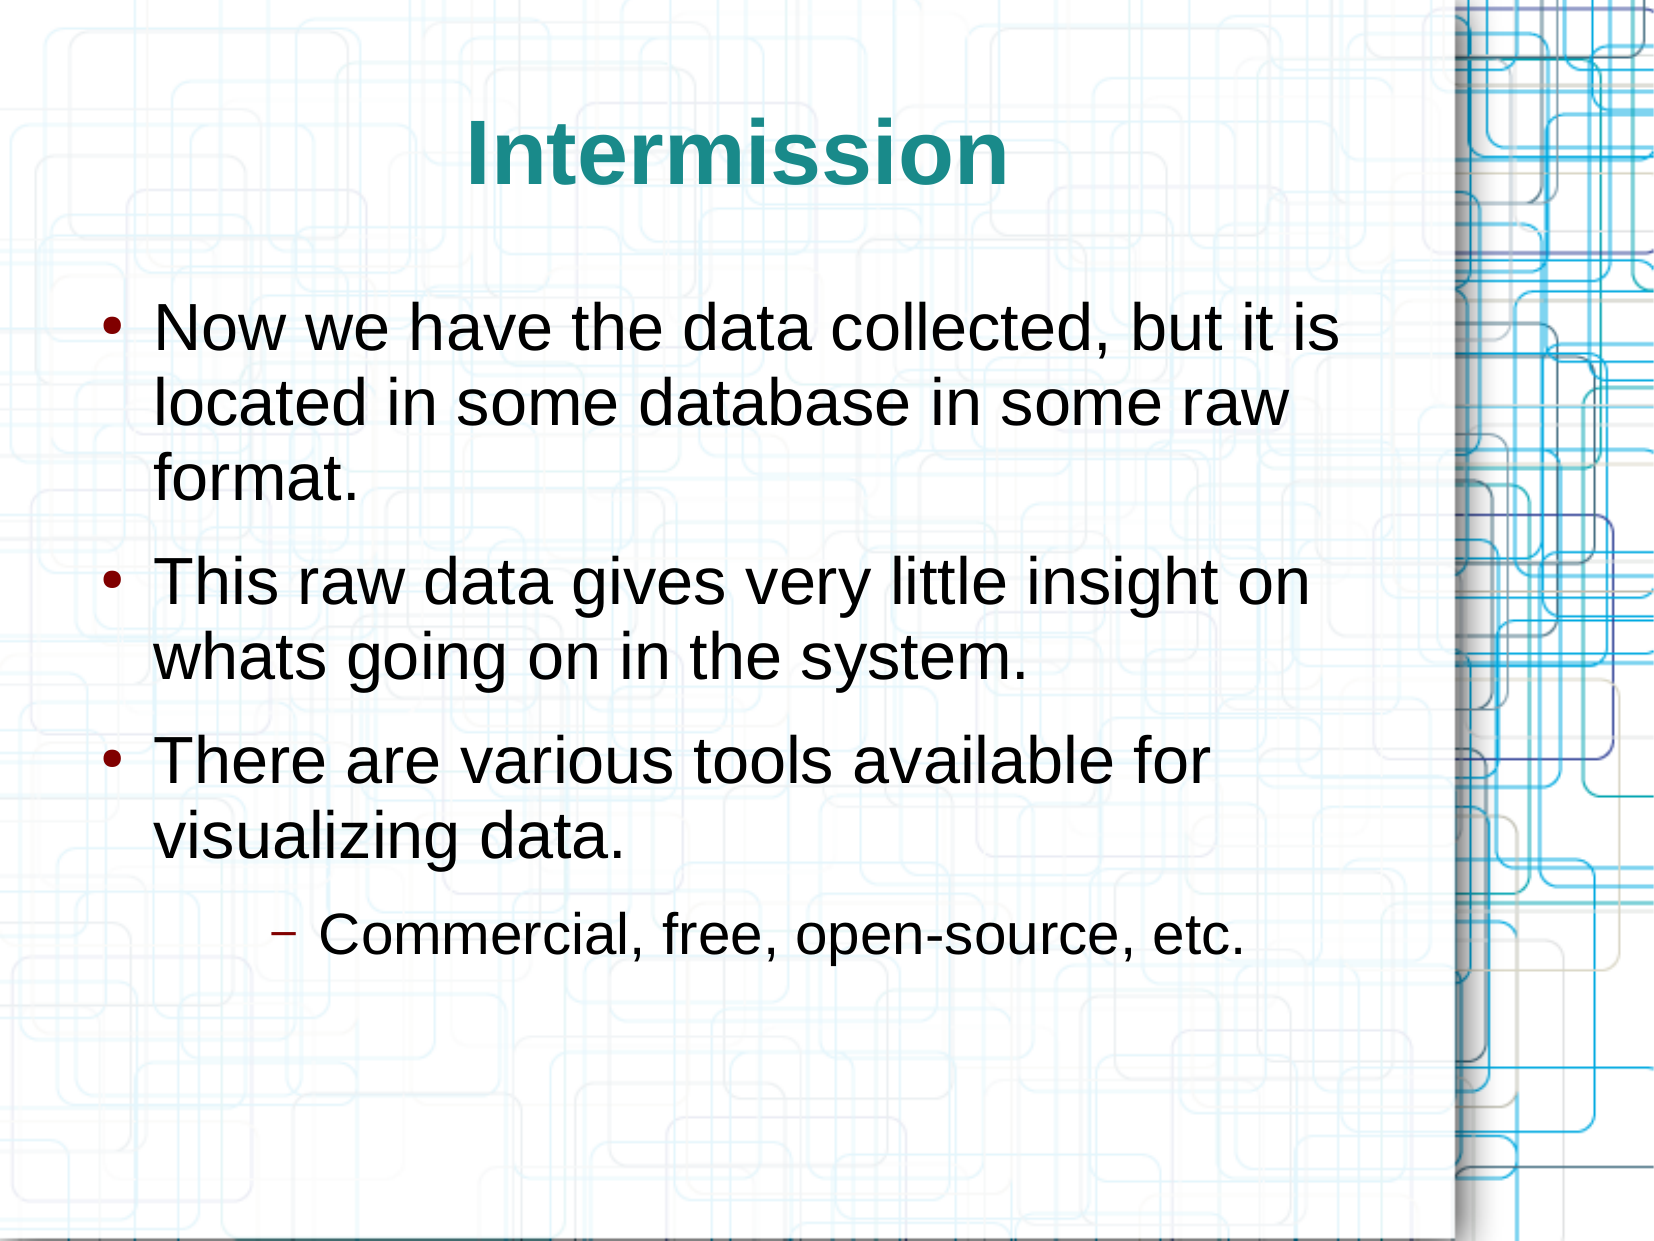

# Intermission
Now we have the data collected, but it is located in some database in some raw format.
This raw data gives very little insight on whats going on in the system.
There are various tools available for visualizing data.
Commercial, free, open-source, etc.